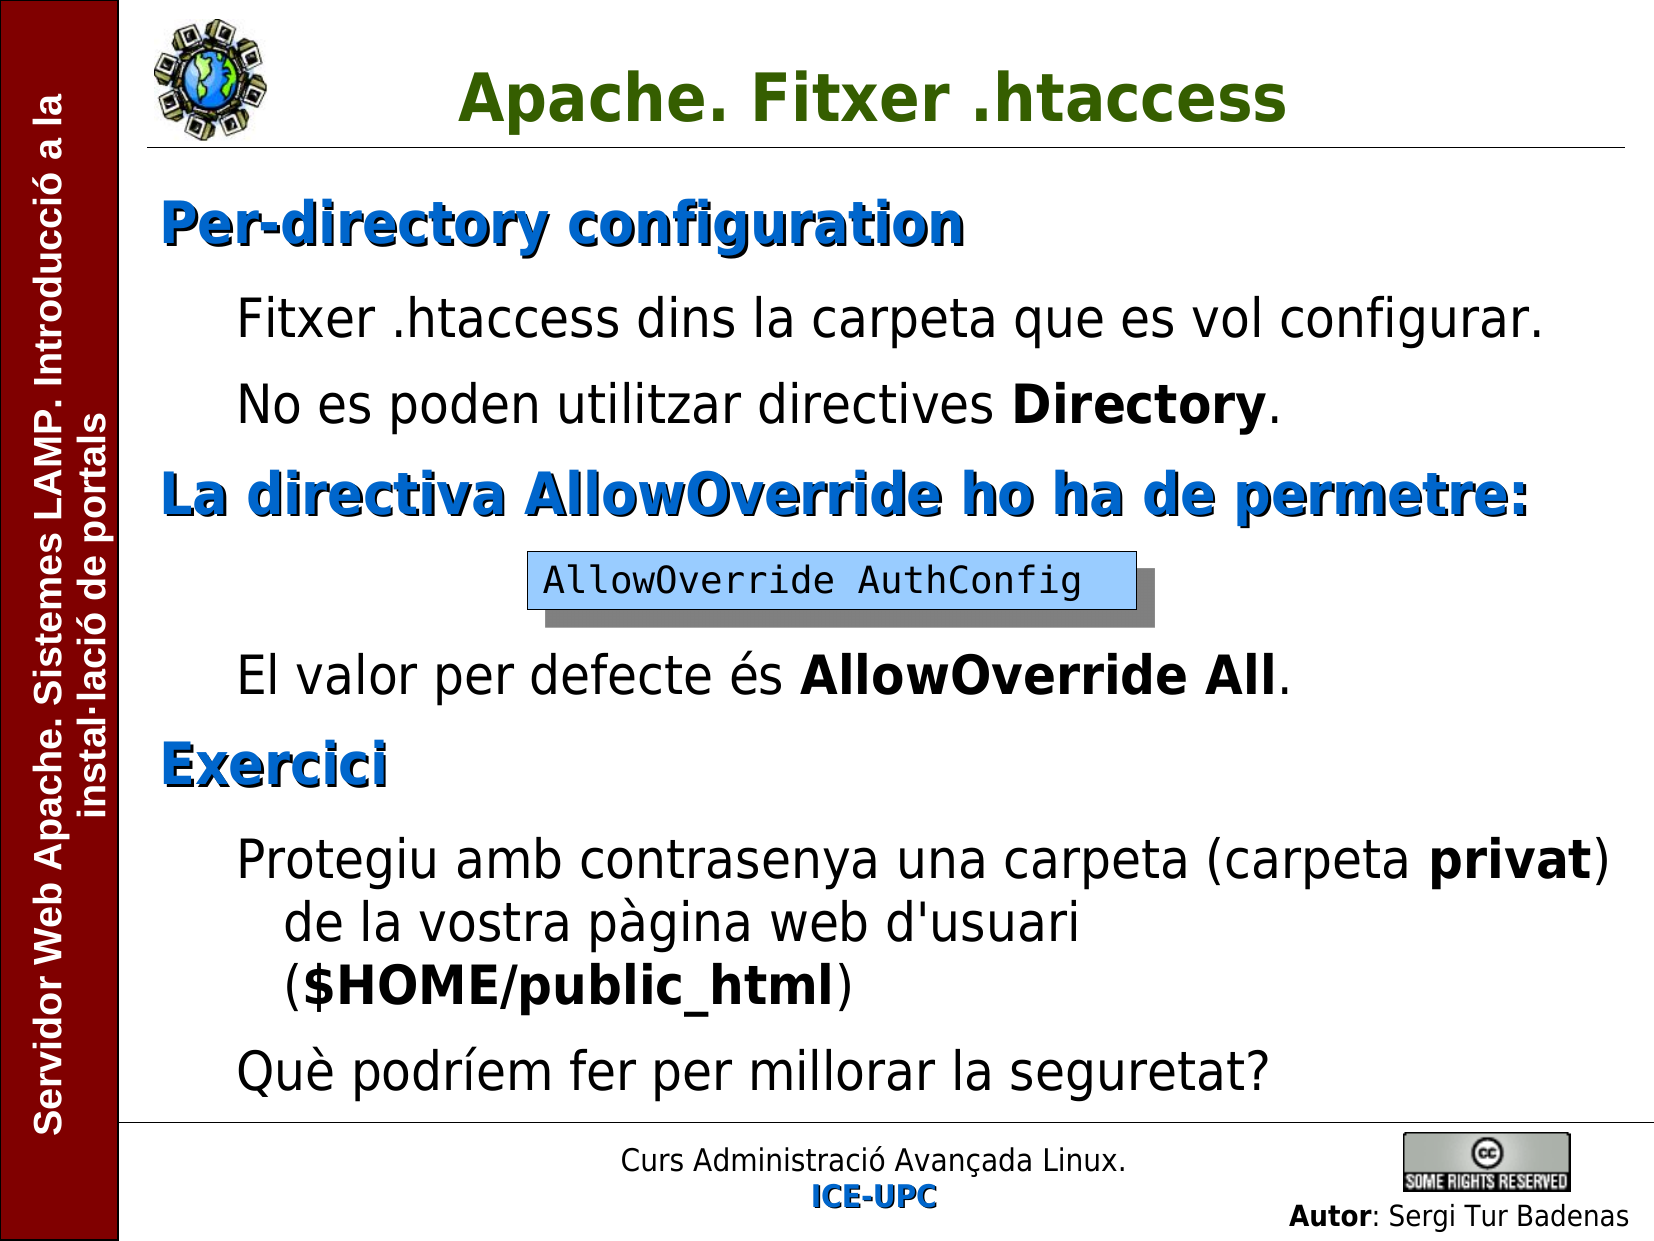

# Apache. Fitxer .htaccess
Per-directory configuration
Fitxer .htaccess dins la carpeta que es vol configurar.
No es poden utilitzar directives Directory.
La directiva AllowOverride ho ha de permetre:
El valor per defecte és AllowOverride All.
Exercici
Protegiu amb contrasenya una carpeta (carpeta privat) de la vostra pàgina web d'usuari ($HOME/public_html)
Què podríem fer per millorar la seguretat?
AllowOverride AuthConfig